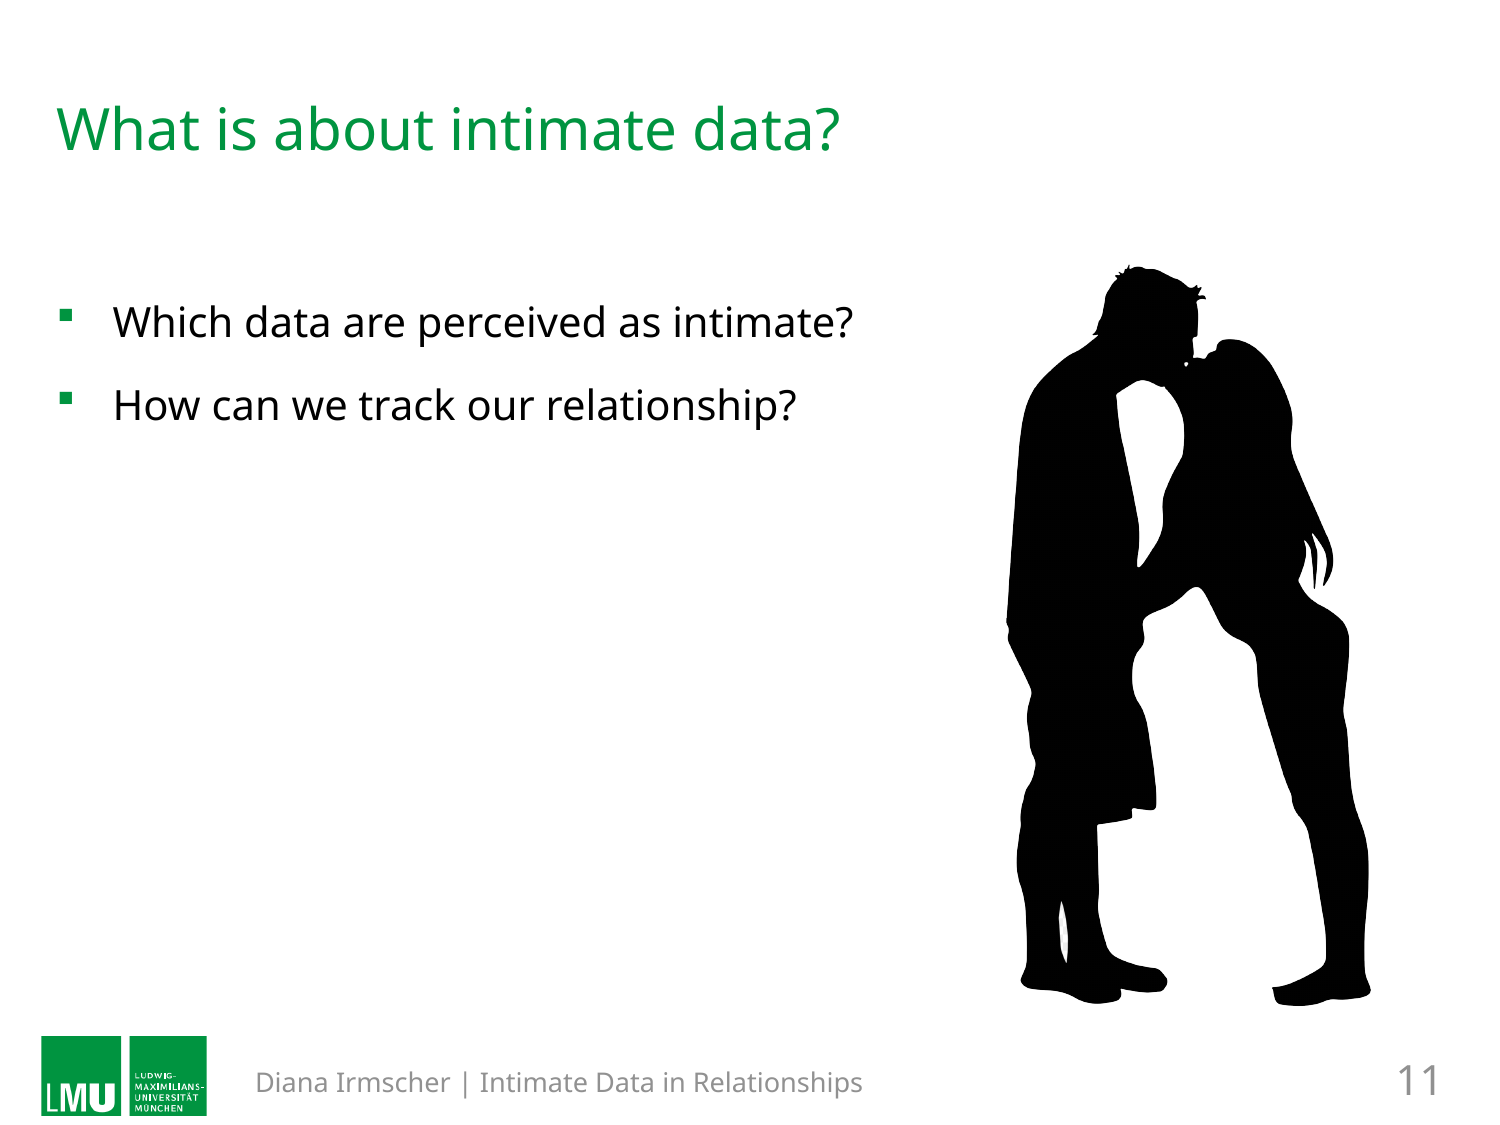

What is about intimate data?
# Which data are perceived as intimate?
How can we track our relationship?
Diana Irmscher | Intimate Data in Relationships